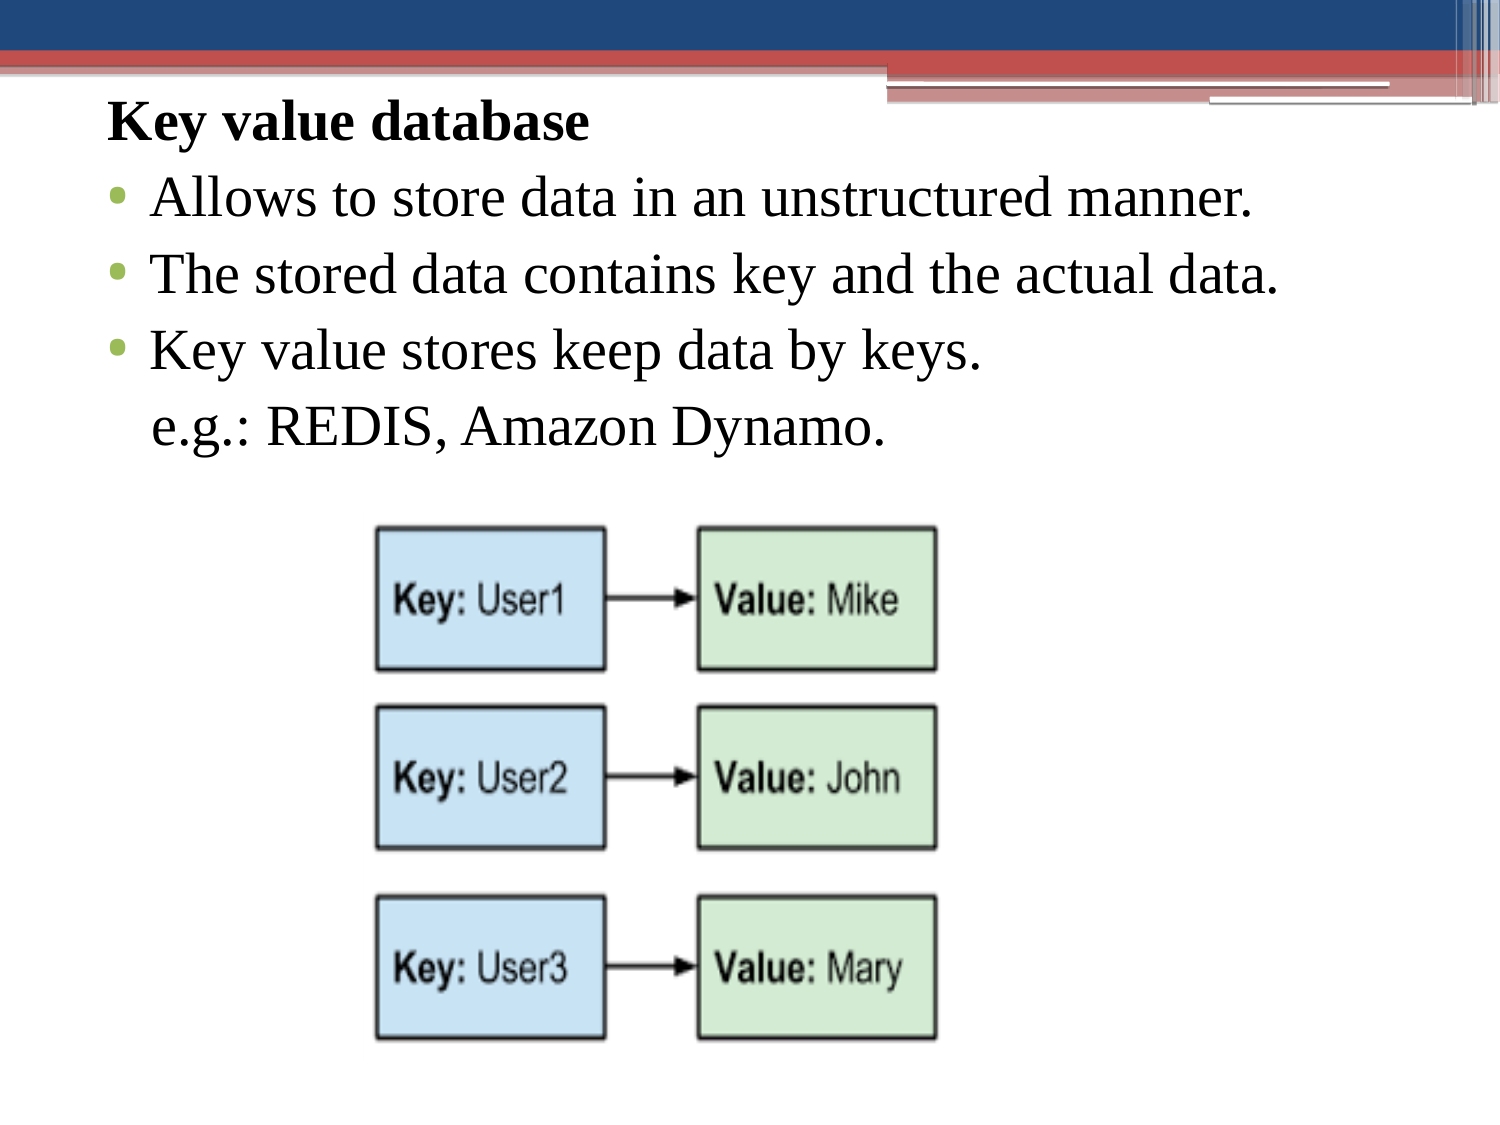

# Key value database
Allows to store data in an unstructured manner.
The stored data contains key and the actual data.
Key value stores keep data by keys.
 e.g.: REDIS, Amazon Dynamo.